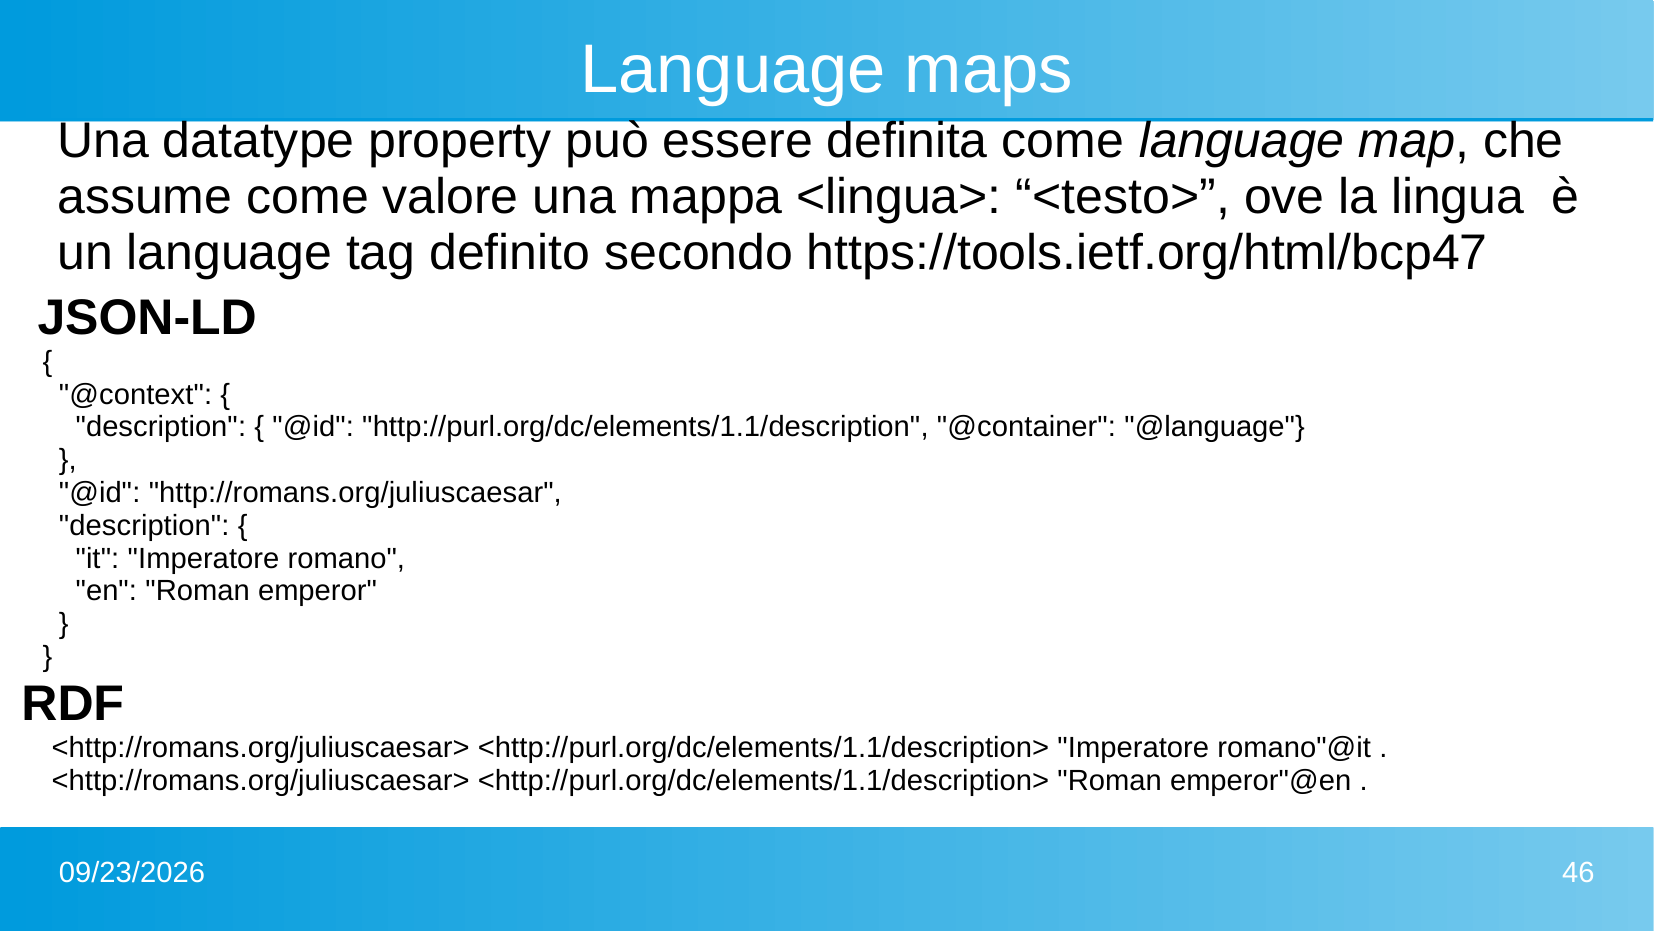

# Language maps
Una datatype property può essere definita come language map, che assume come valore una mappa <lingua>: “<testo>”, ove la lingua è un language tag definito secondo https://tools.ietf.org/html/bcp47
JSON-LD
{
 "@context": {
 "description": { "@id": "http://purl.org/dc/elements/1.1/description", "@container": "@language"}
 },
 "@id": "http://romans.org/juliuscaesar",
 "description": {
 "it": "Imperatore romano",
 "en": "Roman emperor"
 }
}
RDF
<http://romans.org/juliuscaesar> <http://purl.org/dc/elements/1.1/description> "Imperatore romano"@it .
<http://romans.org/juliuscaesar> <http://purl.org/dc/elements/1.1/description> "Roman emperor"@en .
46